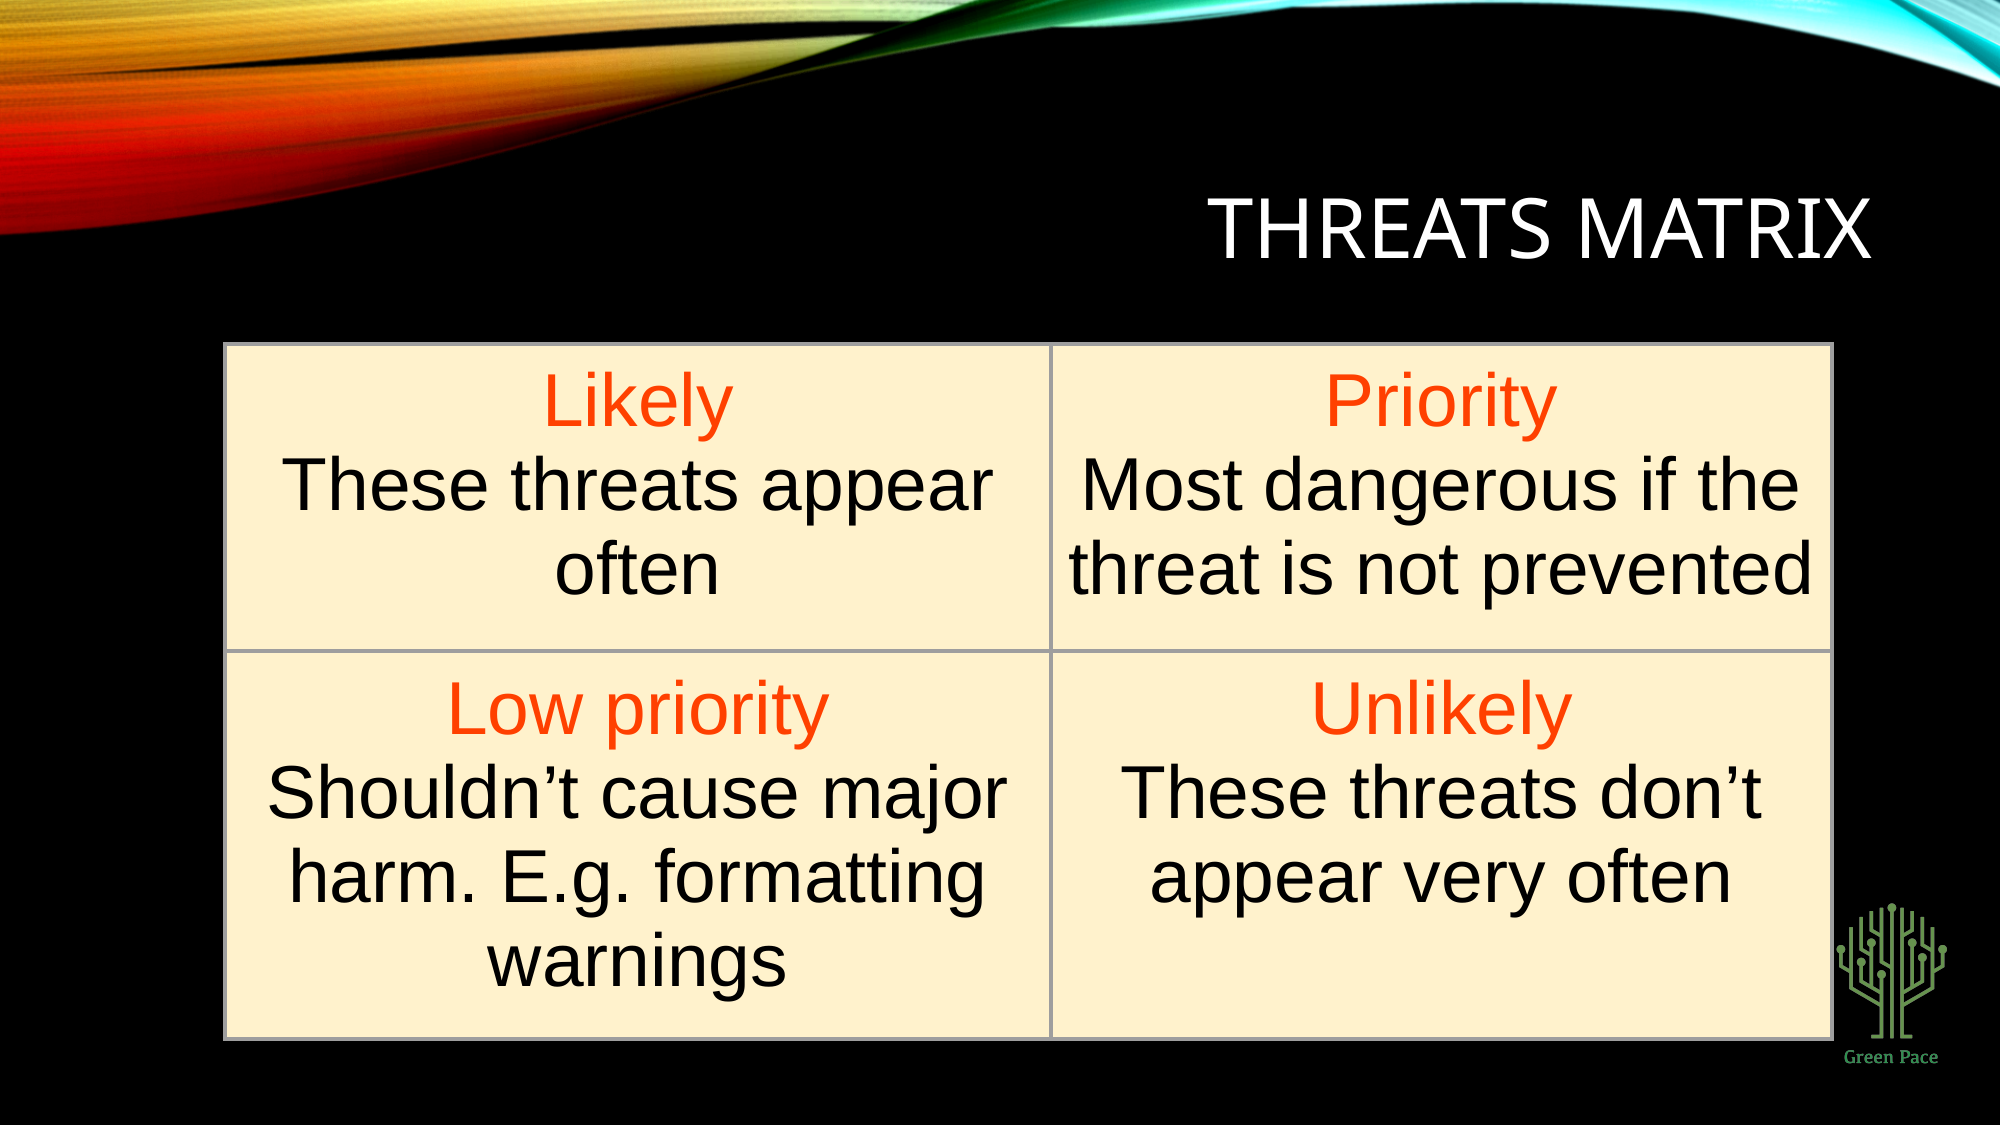

# THREATS MATRIX
| Likely These threats appear often | Priority Most dangerous if the threat is not prevented |
| --- | --- |
| Low priority Shouldn’t cause major harm. E.g. formatting warnings | Unlikely These threats don’t appear very often |